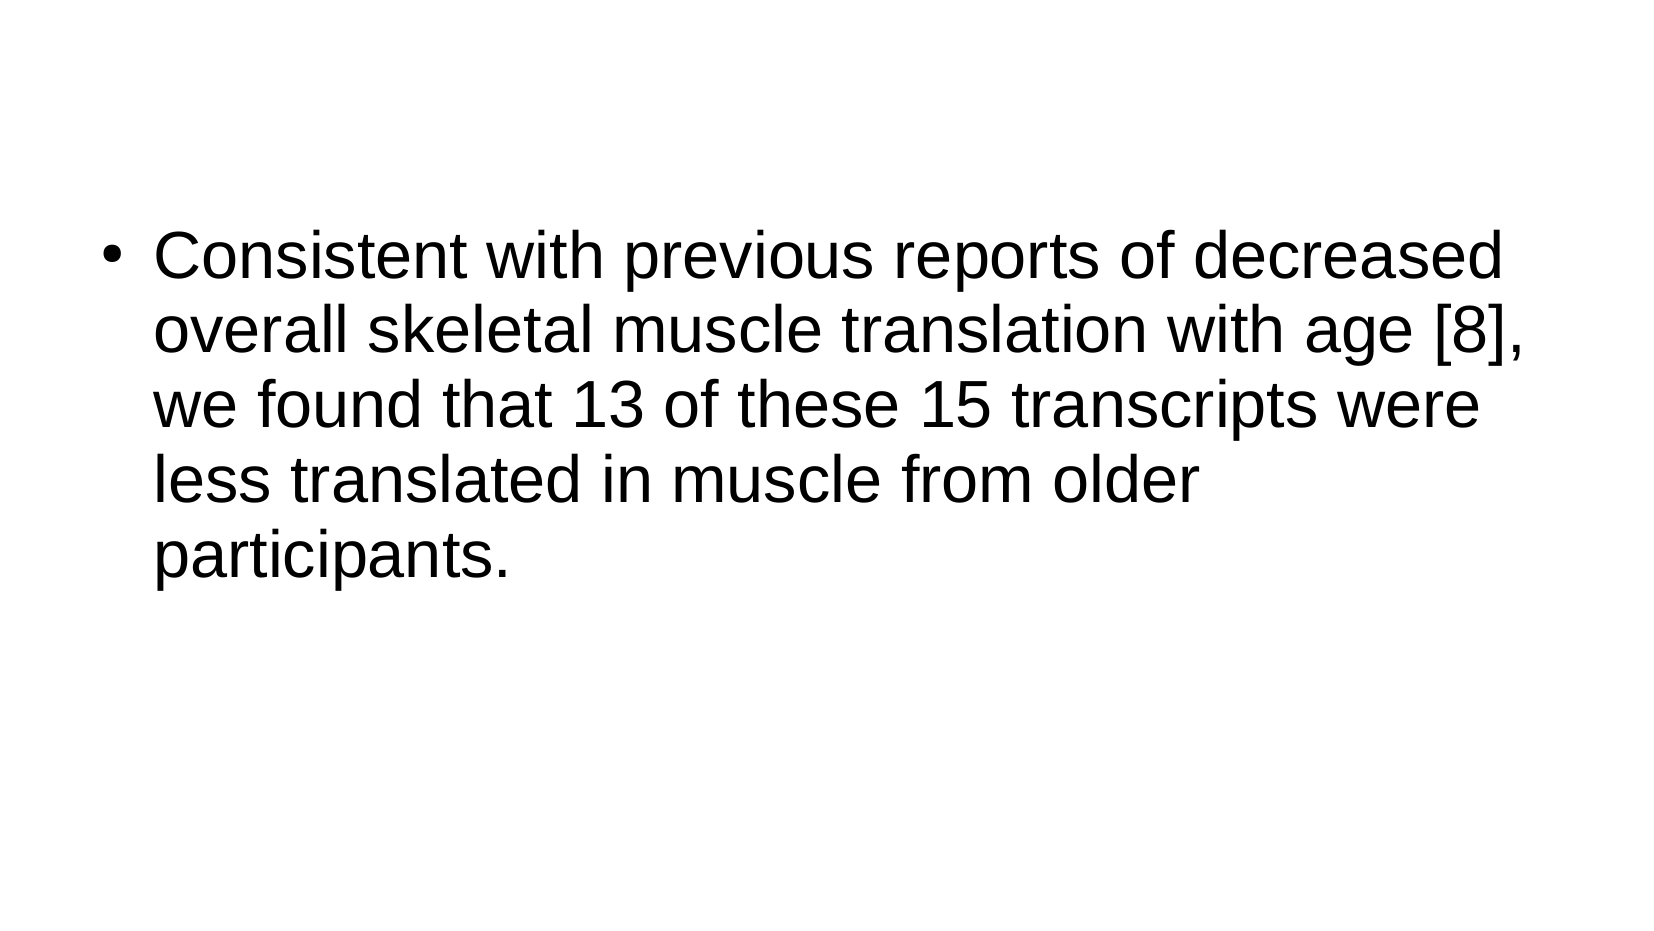

#
Consistent with previous reports of decreased overall skeletal muscle translation with age [8], we found that 13 of these 15 transcripts were less translated in muscle from older participants.